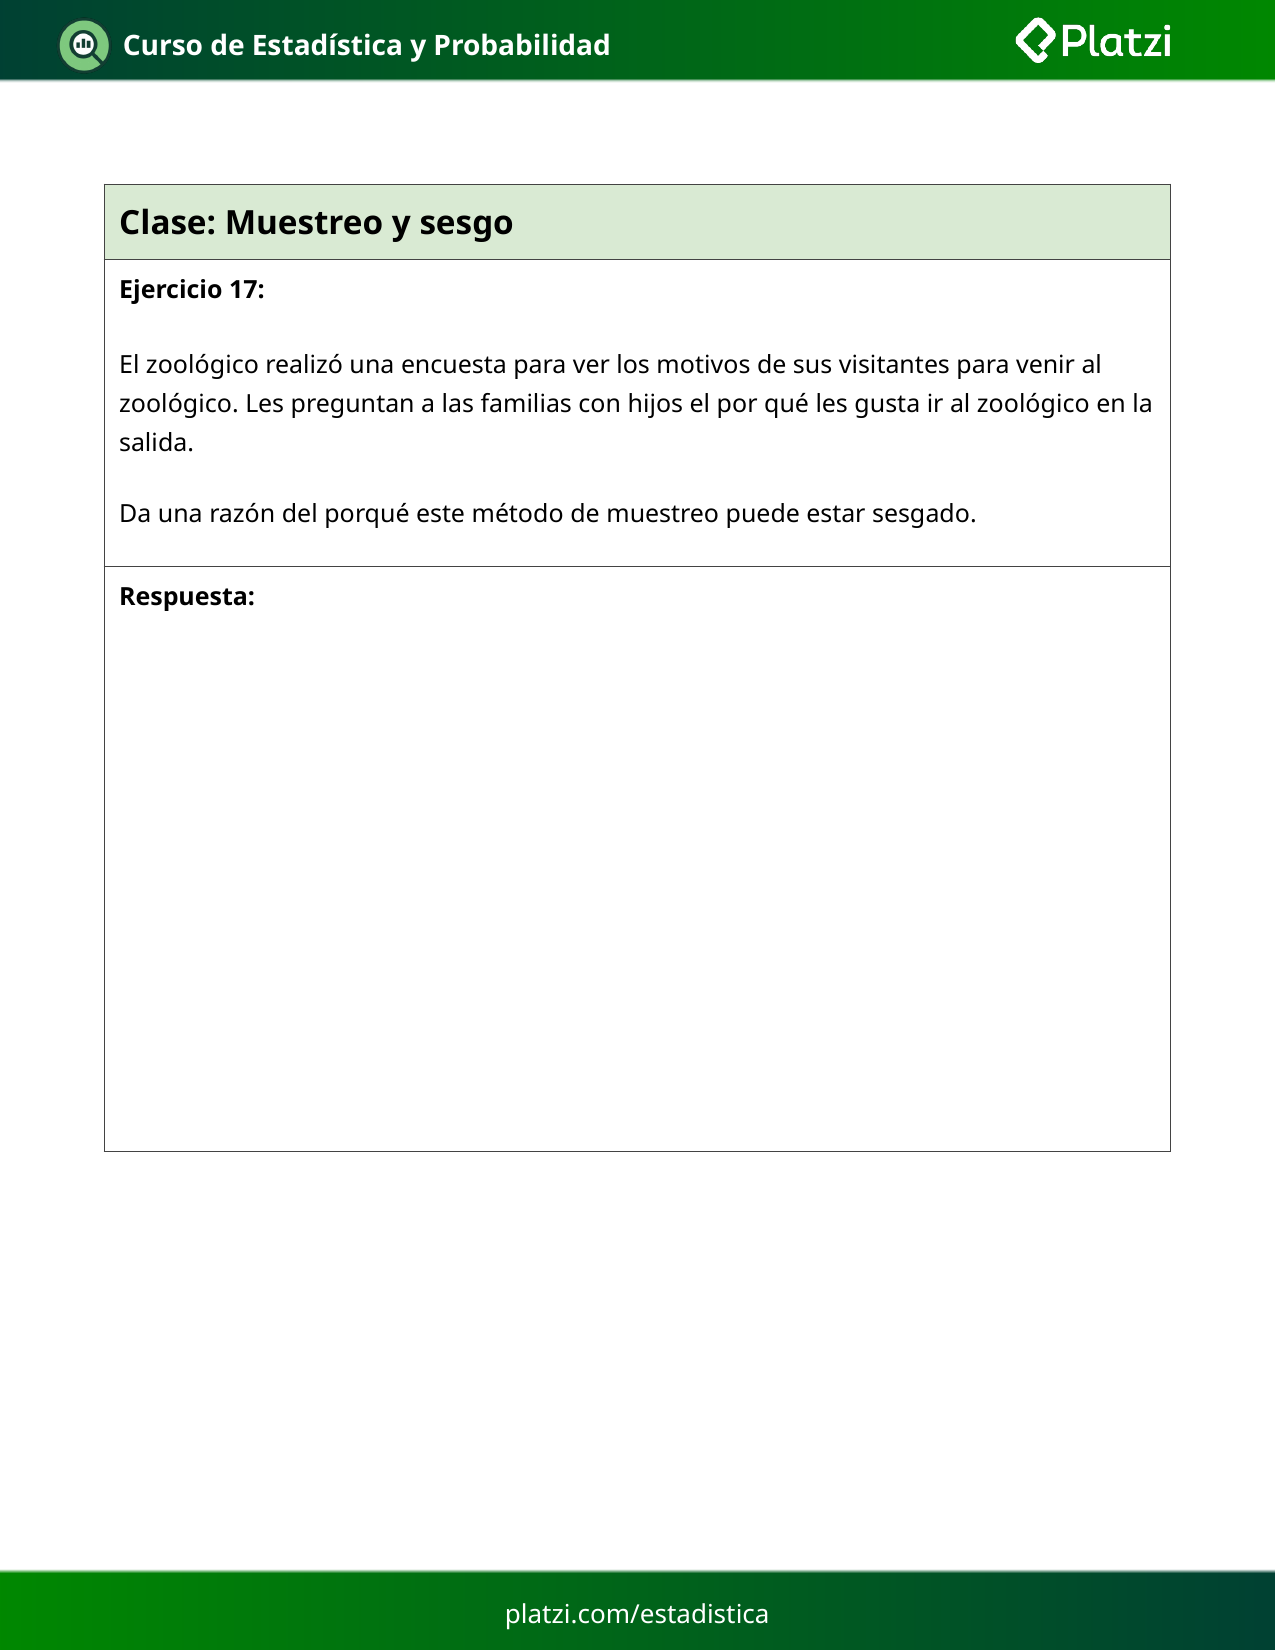

Curso de Estadística y Probabilidad
| Clase: Muestreo y sesgo |
| --- |
| Ejercicio 17: El zoológico realizó una encuesta para ver los motivos de sus visitantes para venir al zoológico. Les preguntan a las familias con hijos el por qué les gusta ir al zoológico en la salida. Da una razón del porqué este método de muestreo puede estar sesgado. |
| Respuesta: |
# platzi.com/estadistica